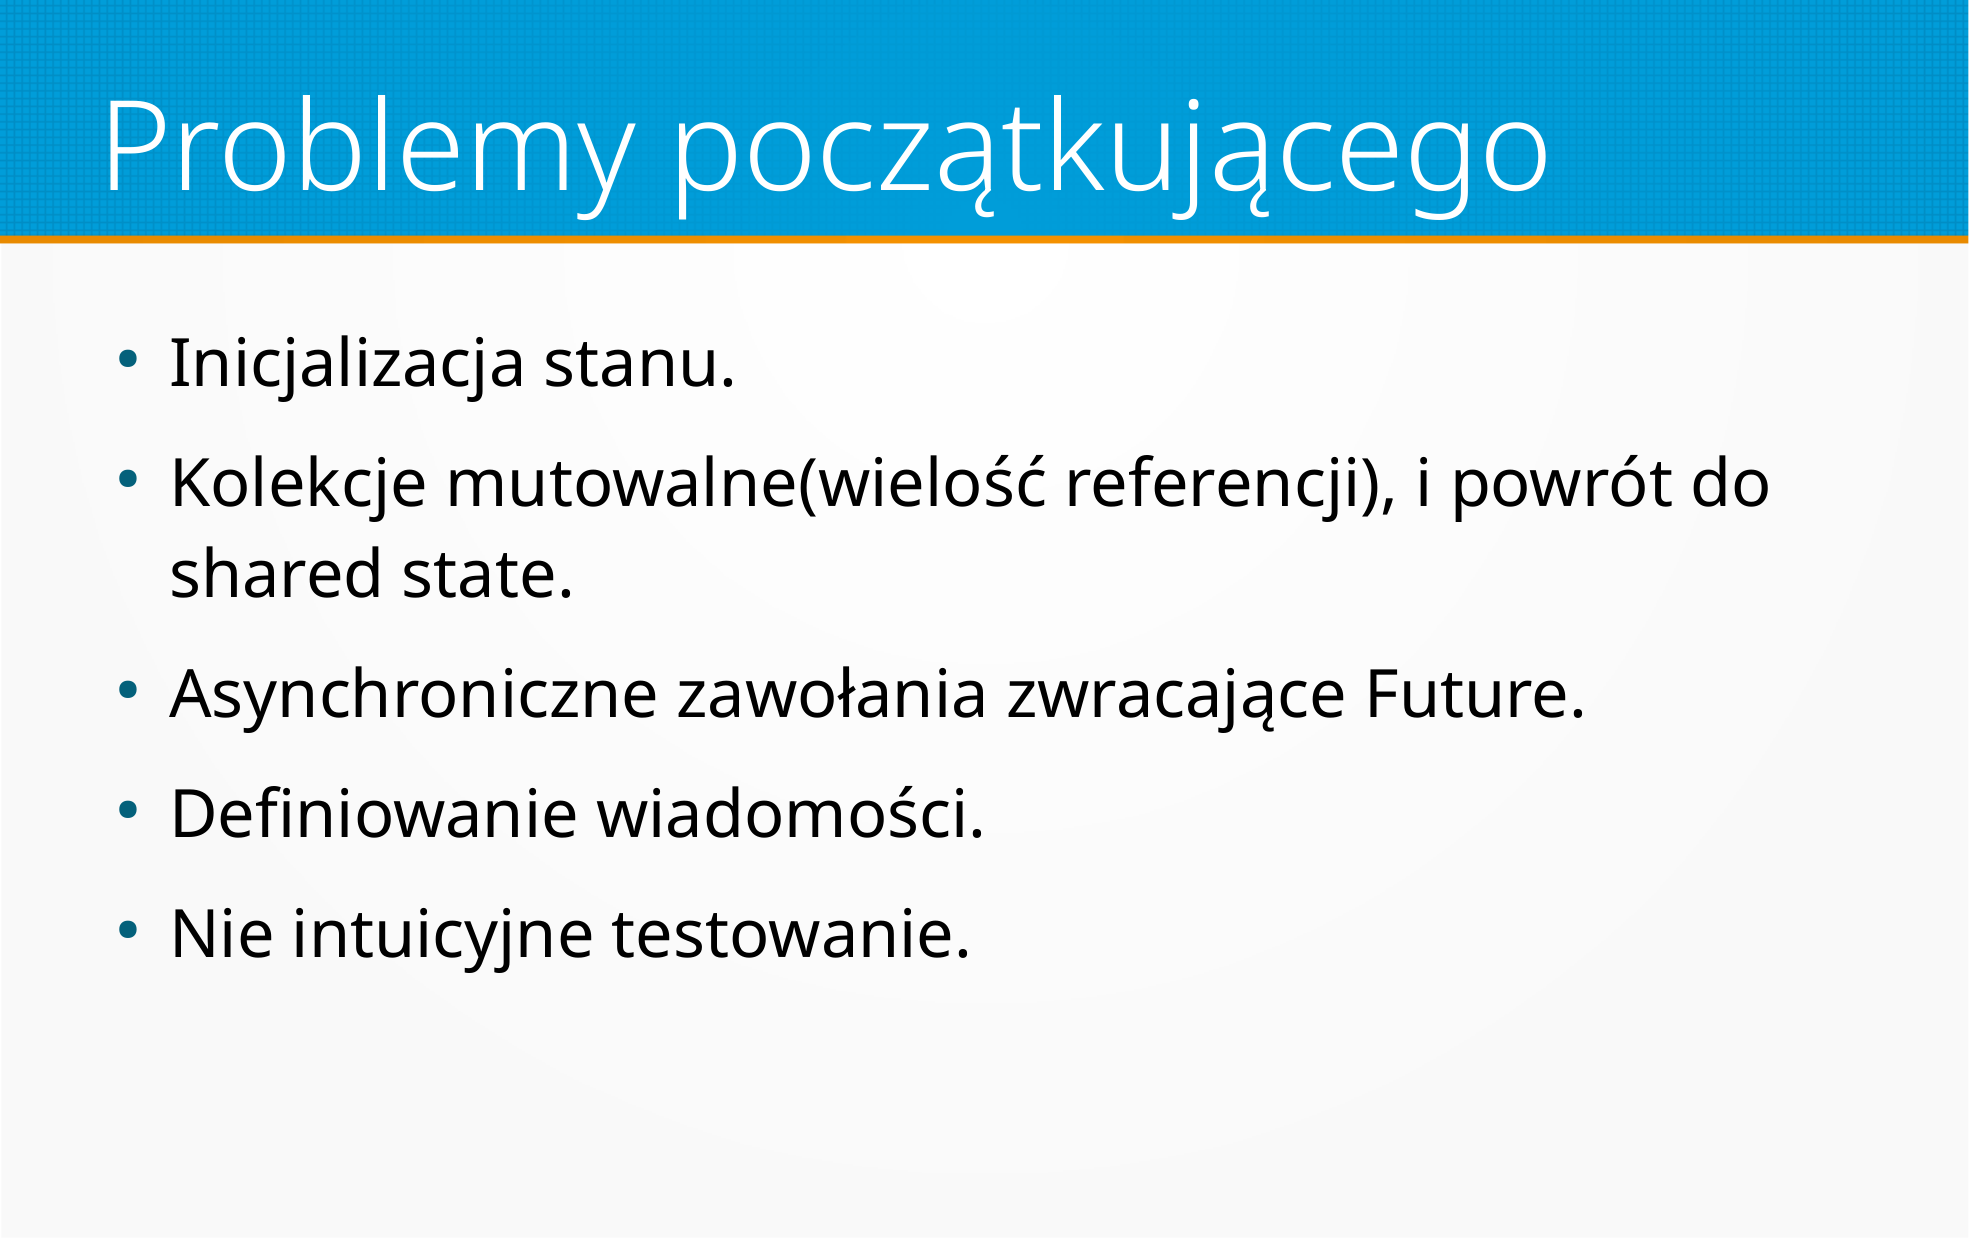

# Problemy początkującego
Inicjalizacja stanu.
Kolekcje mutowalne(wielość referencji), i powrót do shared state.
Asynchroniczne zawołania zwracające Future.
Definiowanie wiadomości.
Nie intuicyjne testowanie.